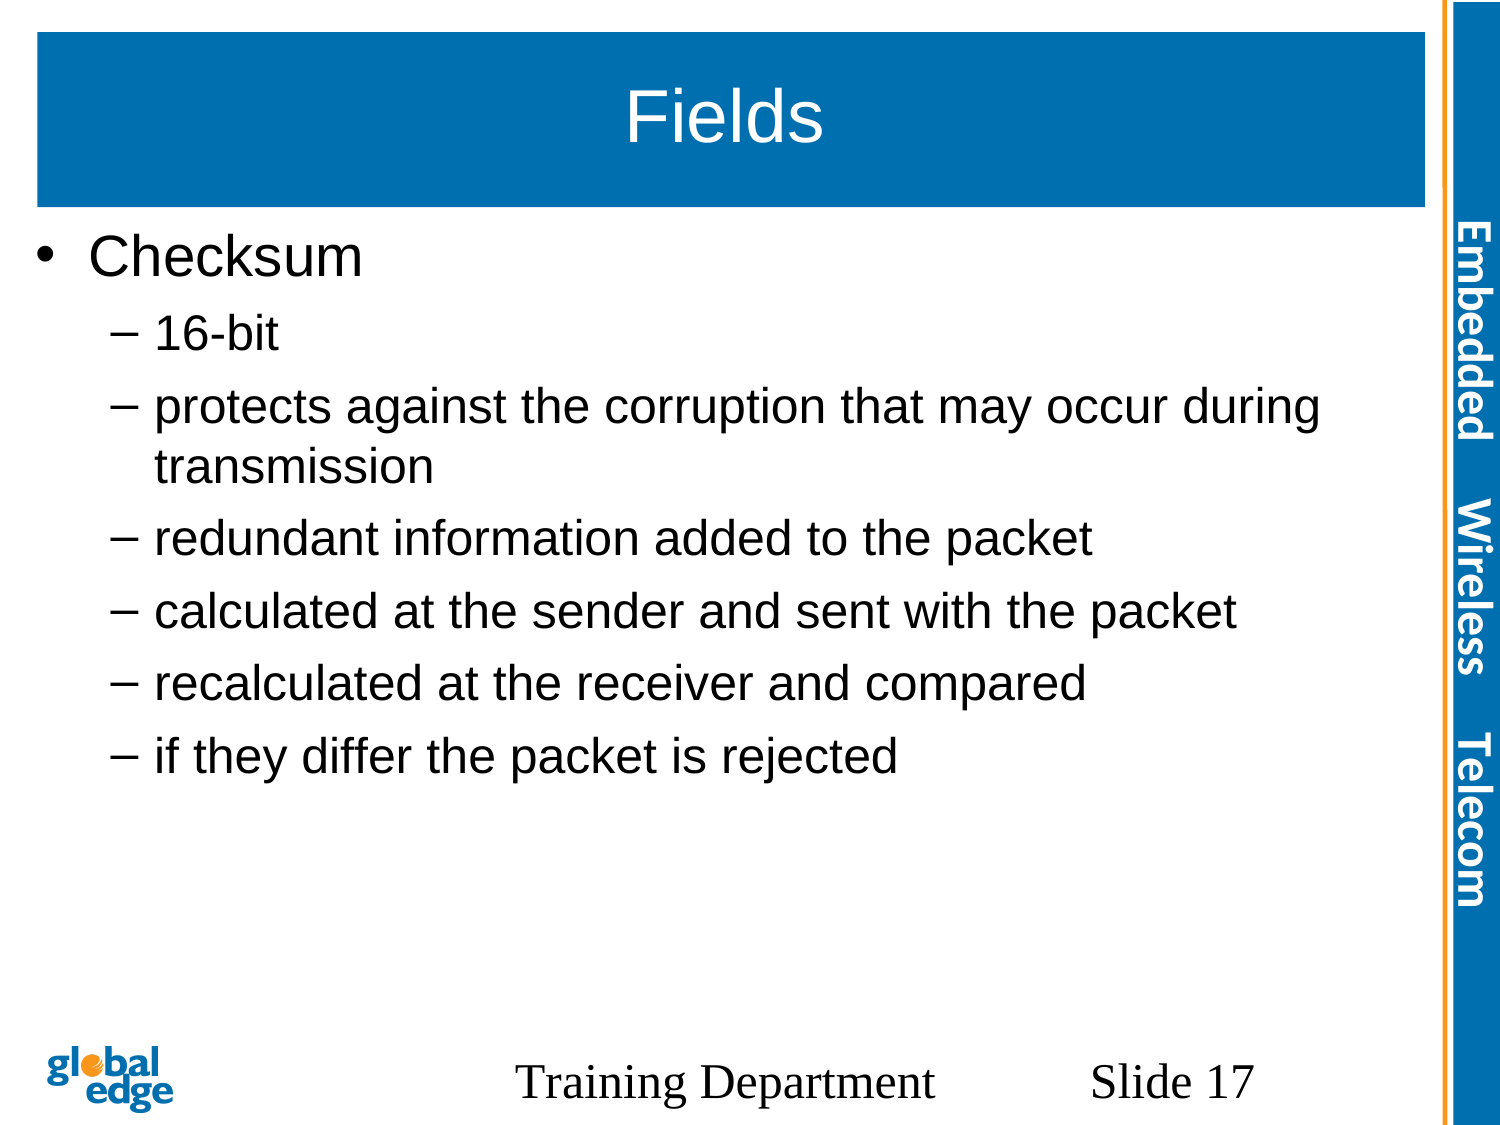

# Fields
Checksum
16-bit
protects against the corruption that may occur during transmission
redundant information added to the packet
calculated at the sender and sent with the packet
recalculated at the receiver and compared
if they differ the packet is rejected
17